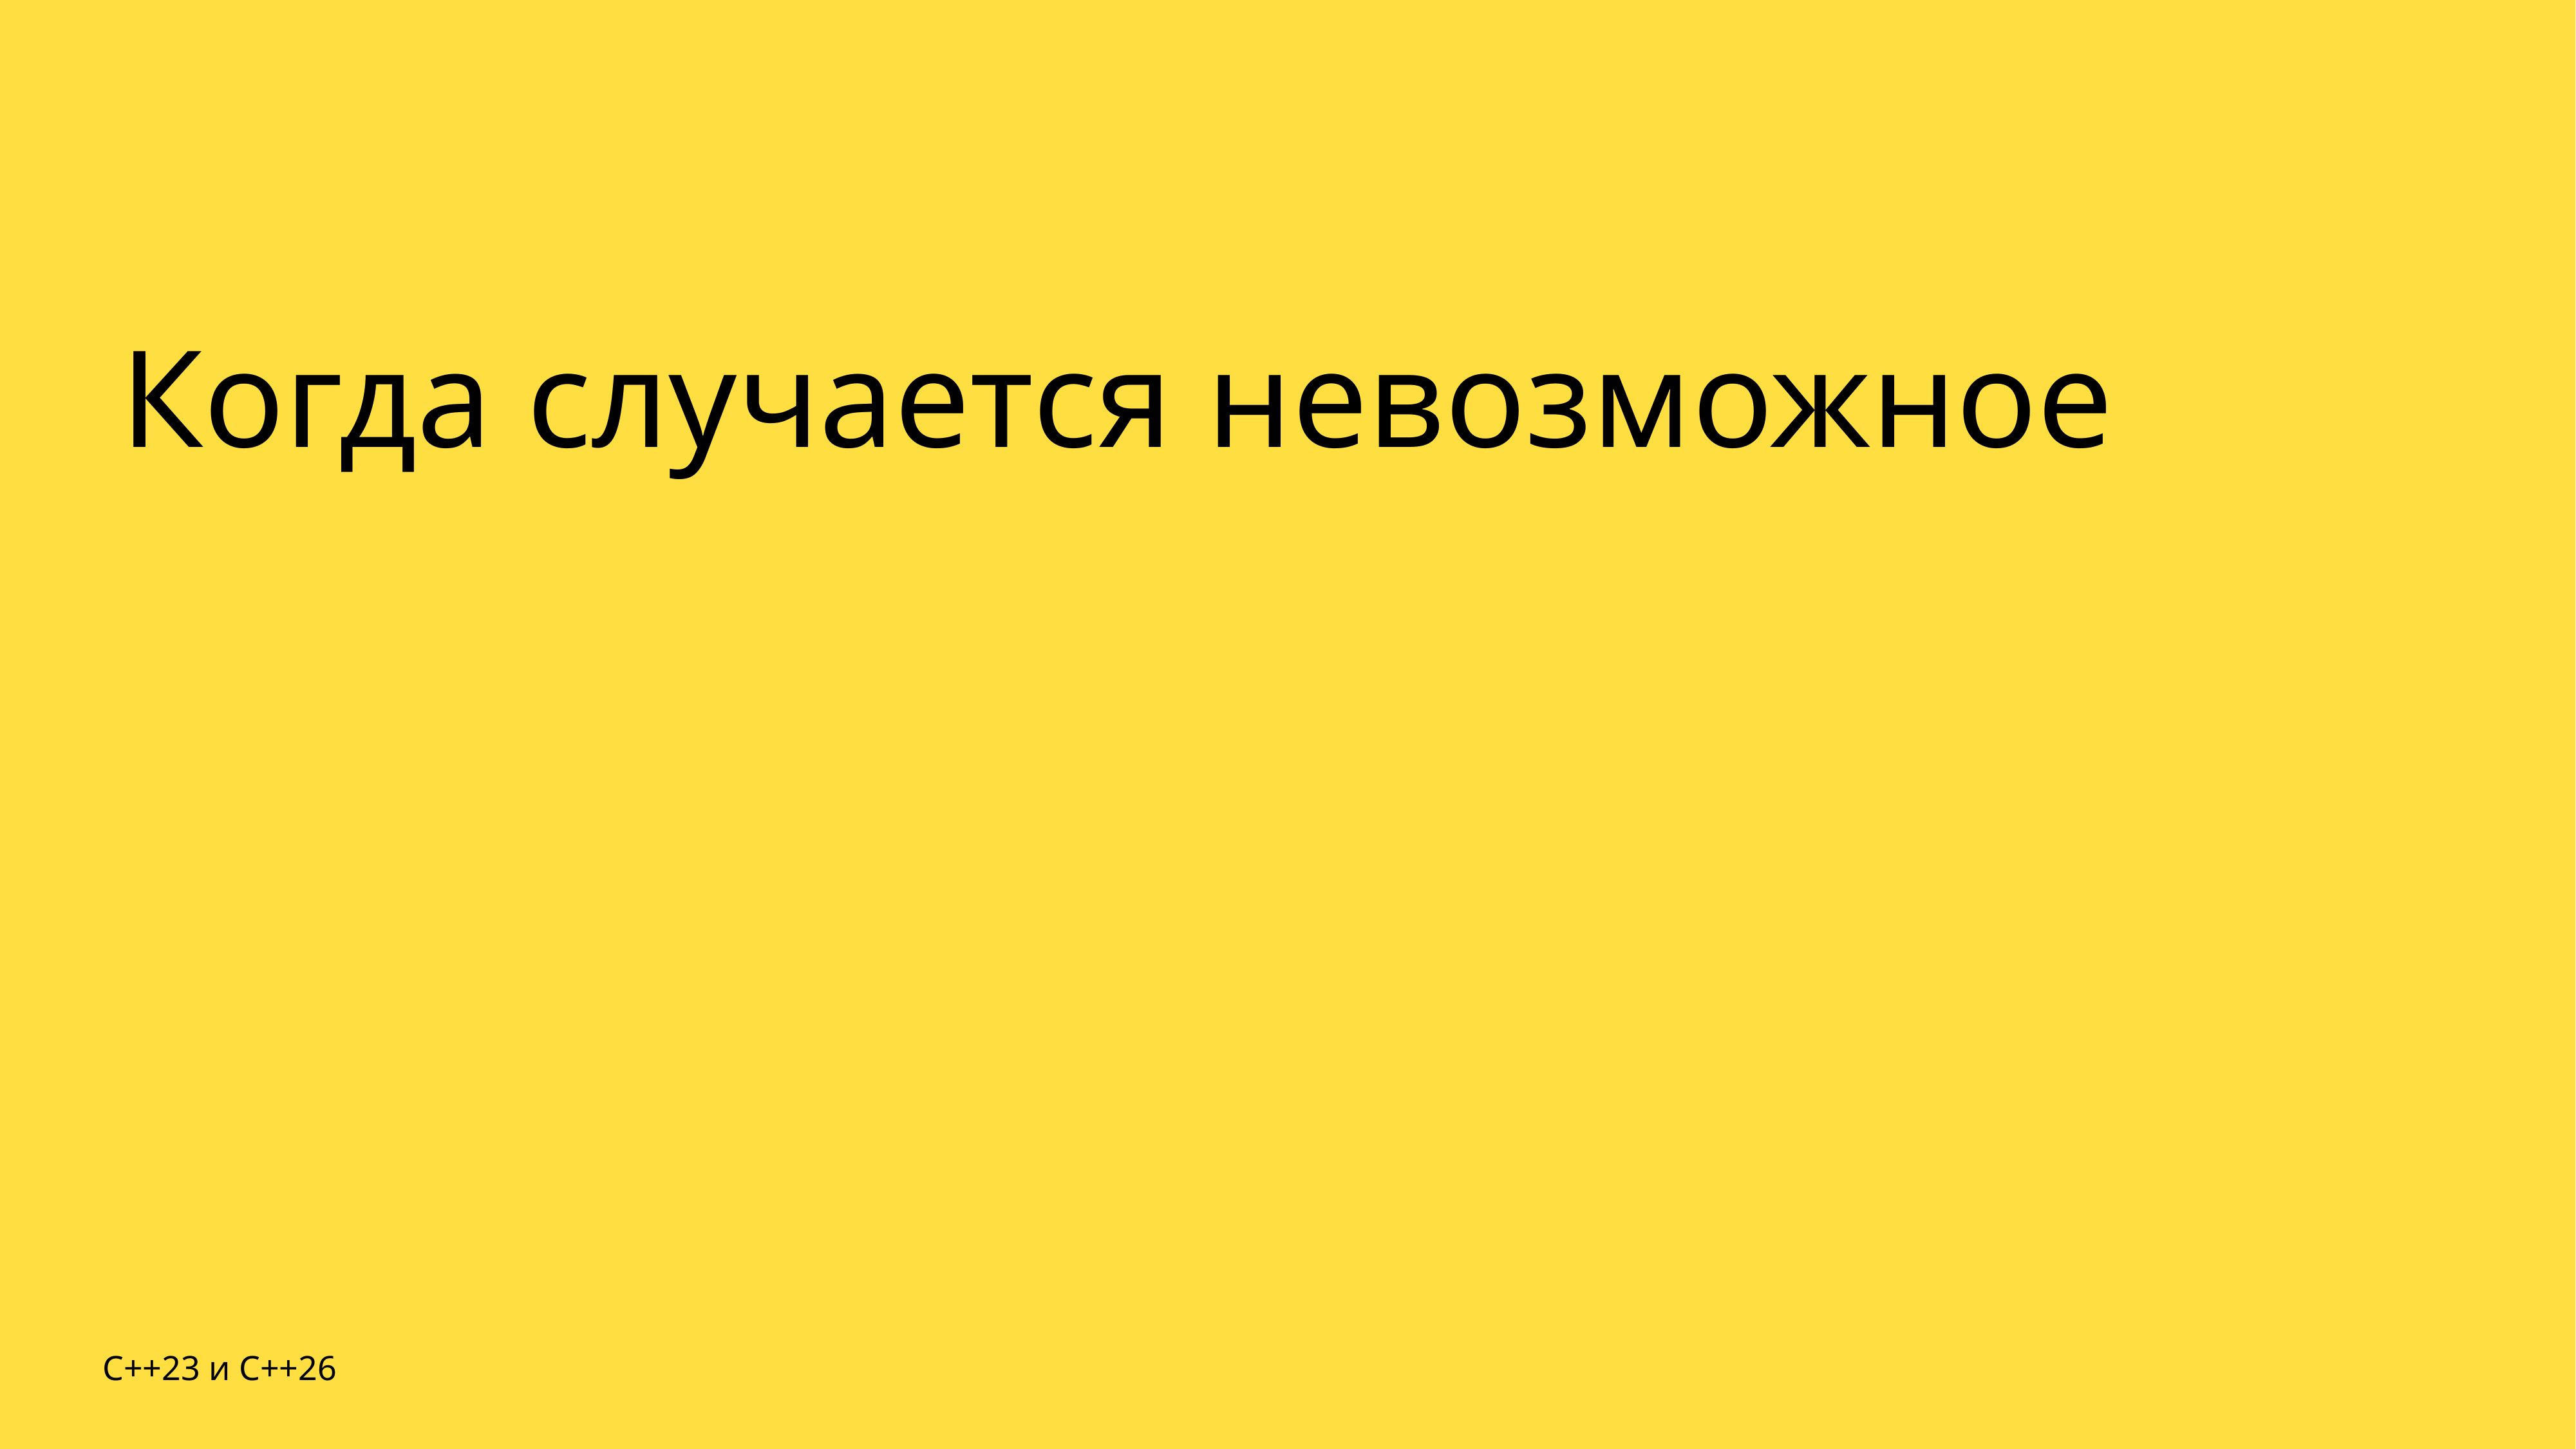

# Когда случается невозможное
C++23 и C++26